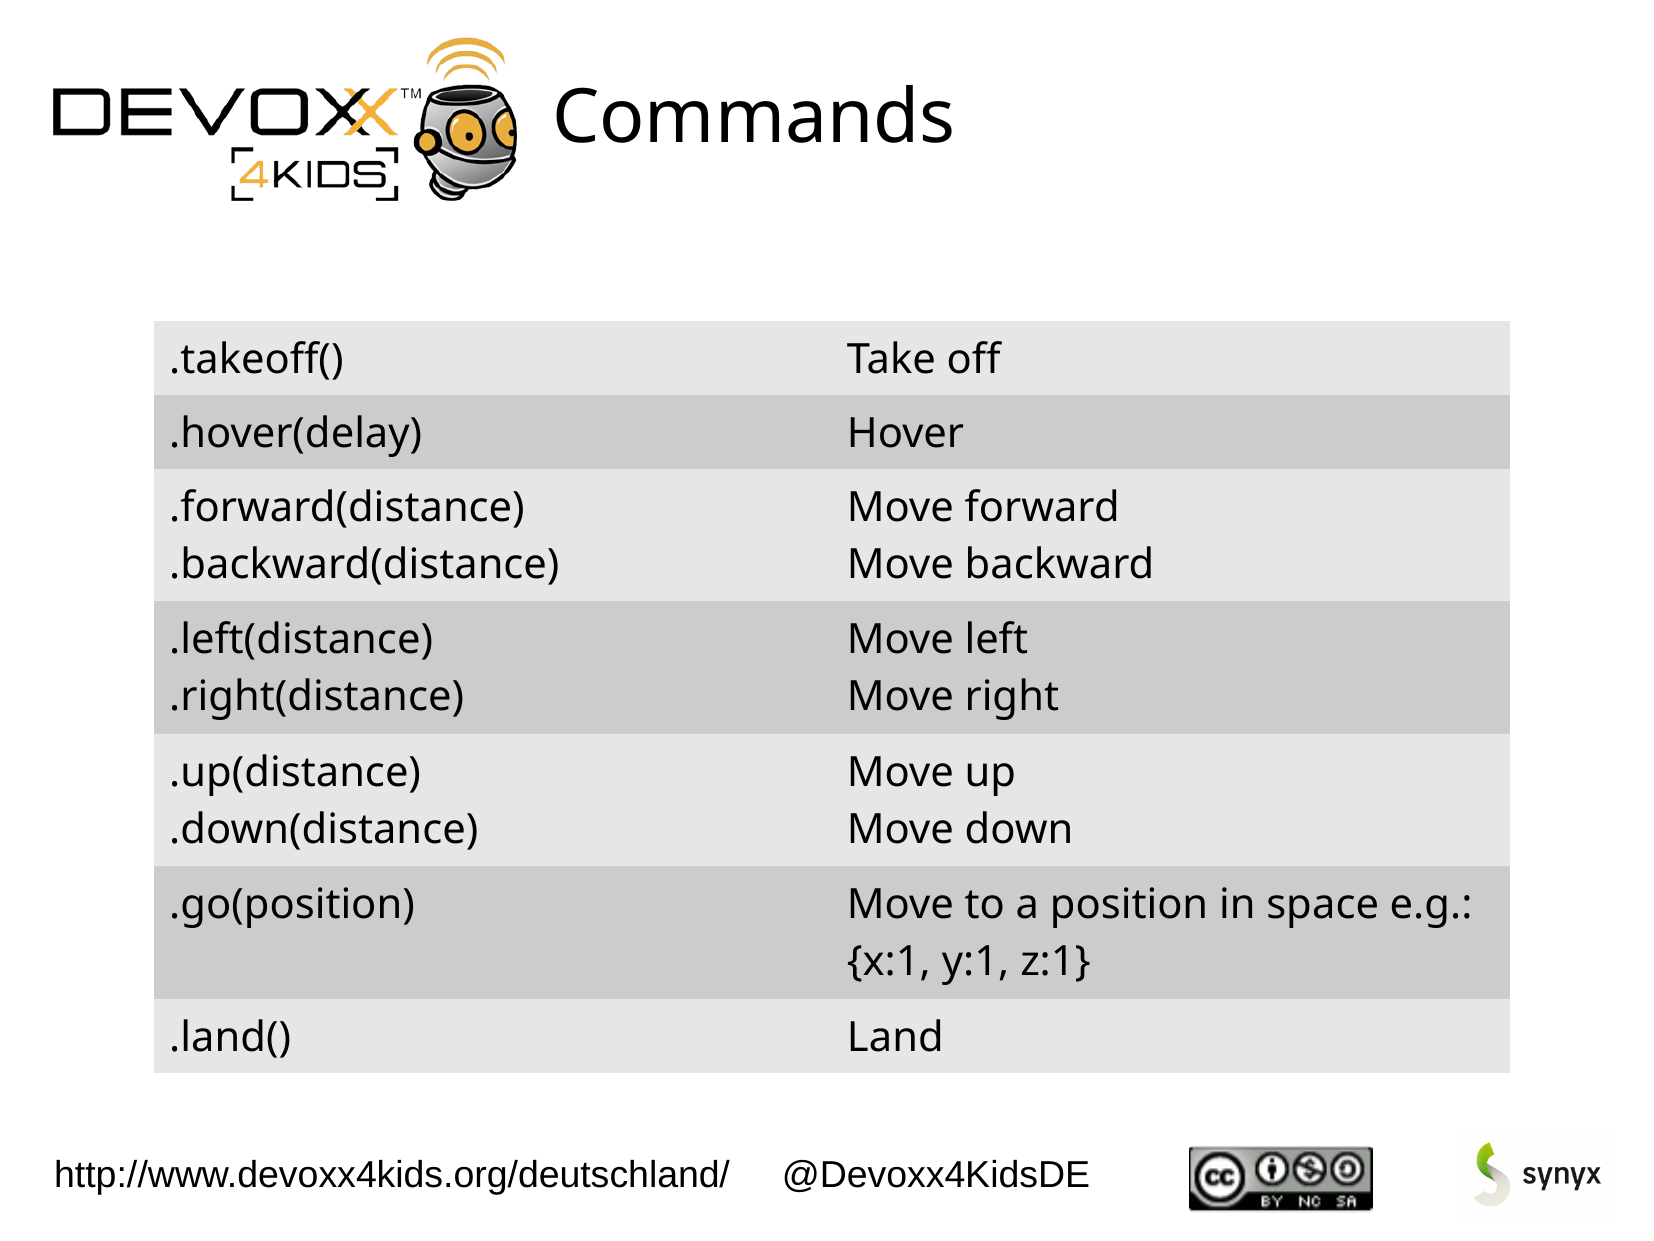

# Commands
| .takeoff() | Take off |
| --- | --- |
| .hover(delay) | Hover |
| .forward(distance) .backward(distance) | Move forward Move backward |
| .left(distance) .right(distance) | Move left Move right |
| .up(distance) .down(distance) | Move up Move down |
| .go(position) | Move to a position in space e.g.: {x:1, y:1, z:1} |
| .land() | Land |